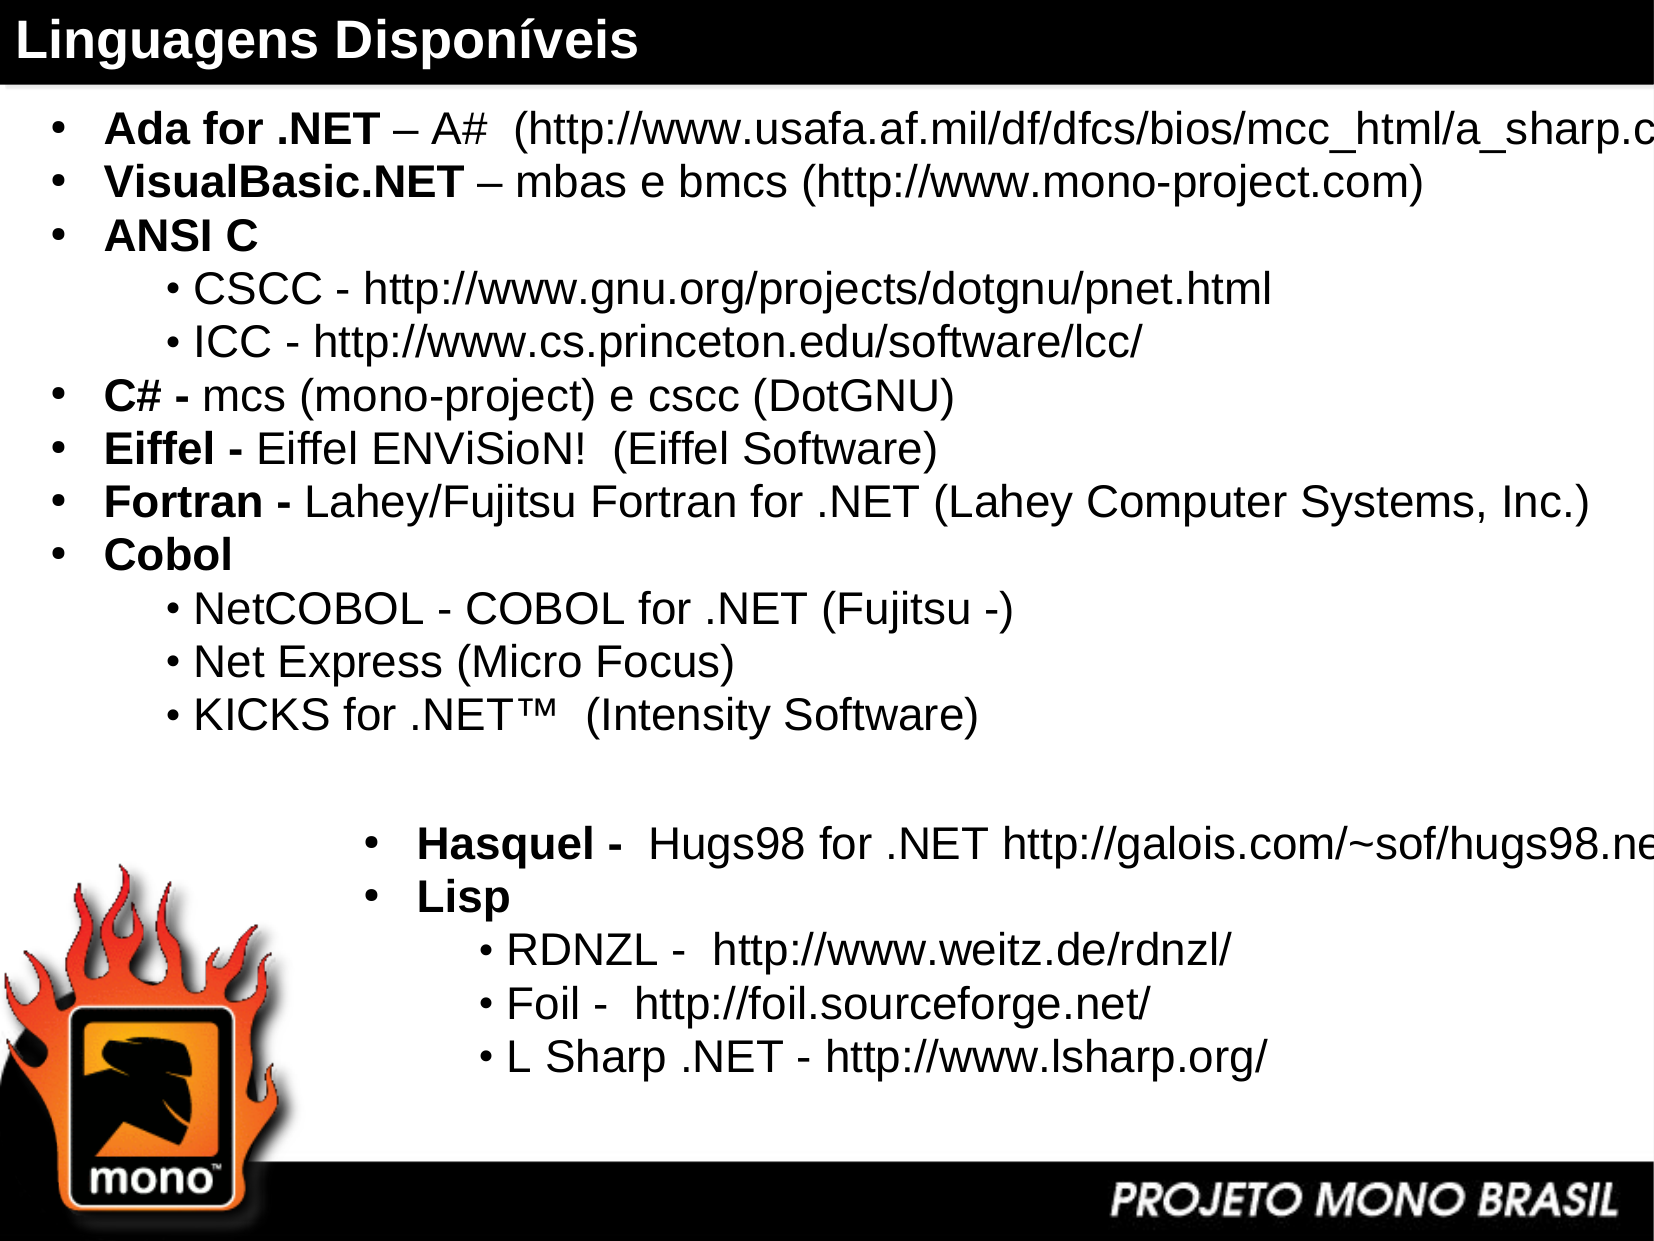

Linguagens Disponíveis
Ada for .NET – A# (http://www.usafa.af.mil/df/dfcs/bios/mcc_html/a_sharp.cfm)
VisualBasic.NET – mbas e bmcs (http://www.mono-project.com)
ANSI C
 CSCC - http://www.gnu.org/projects/dotgnu/pnet.html
 ICC - http://www.cs.princeton.edu/software/lcc/
C# - mcs (mono-project) e cscc (DotGNU)
Eiffel - Eiffel ENViSioN! (Eiffel Software)
Fortran - Lahey/Fujitsu Fortran for .NET (Lahey Computer Systems, Inc.)
Cobol
 NetCOBOL - COBOL for .NET (Fujitsu -)
 Net Express (Micro Focus)
 KICKS for .NET™ (Intensity Software)
Hasquel - Hugs98 for .NET http://galois.com/~sof/hugs98.net/
Lisp
 RDNZL - http://www.weitz.de/rdnzl/
 Foil - http://foil.sourceforge.net/
 L Sharp .NET - http://www.lsharp.org/